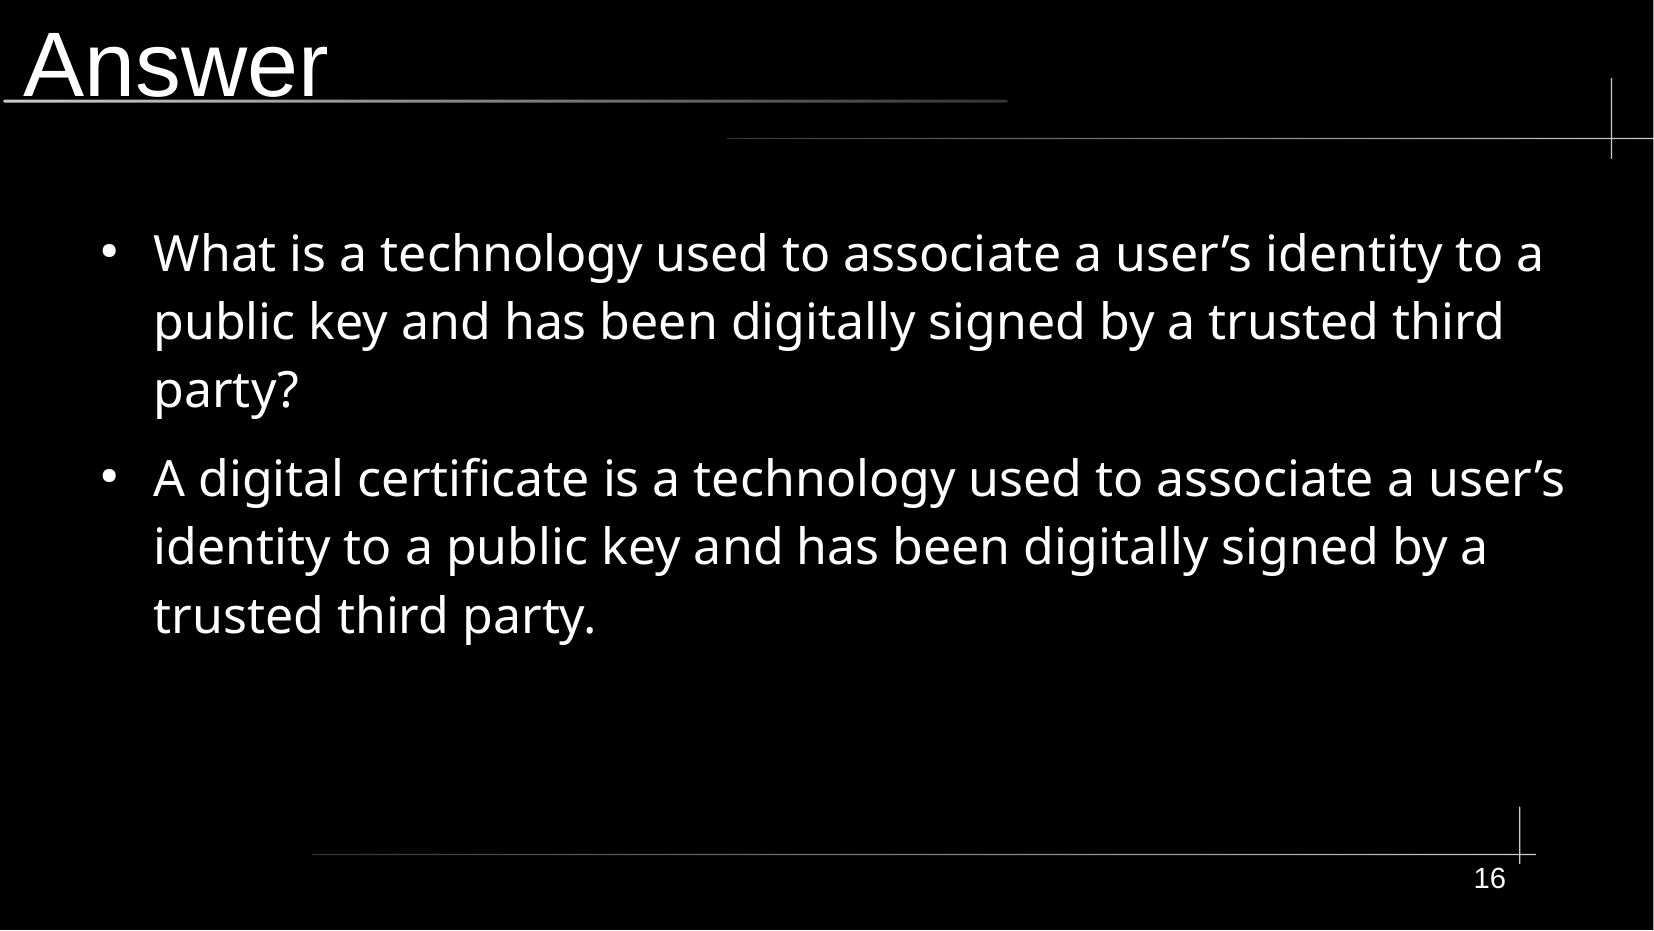

# Answer
What is a technology used to associate a user’s identity to a public key and has been digitally signed by a trusted third party?
A digital certificate is a technology used to associate a user’s identity to a public key and has been digitally signed by a trusted third party.
16